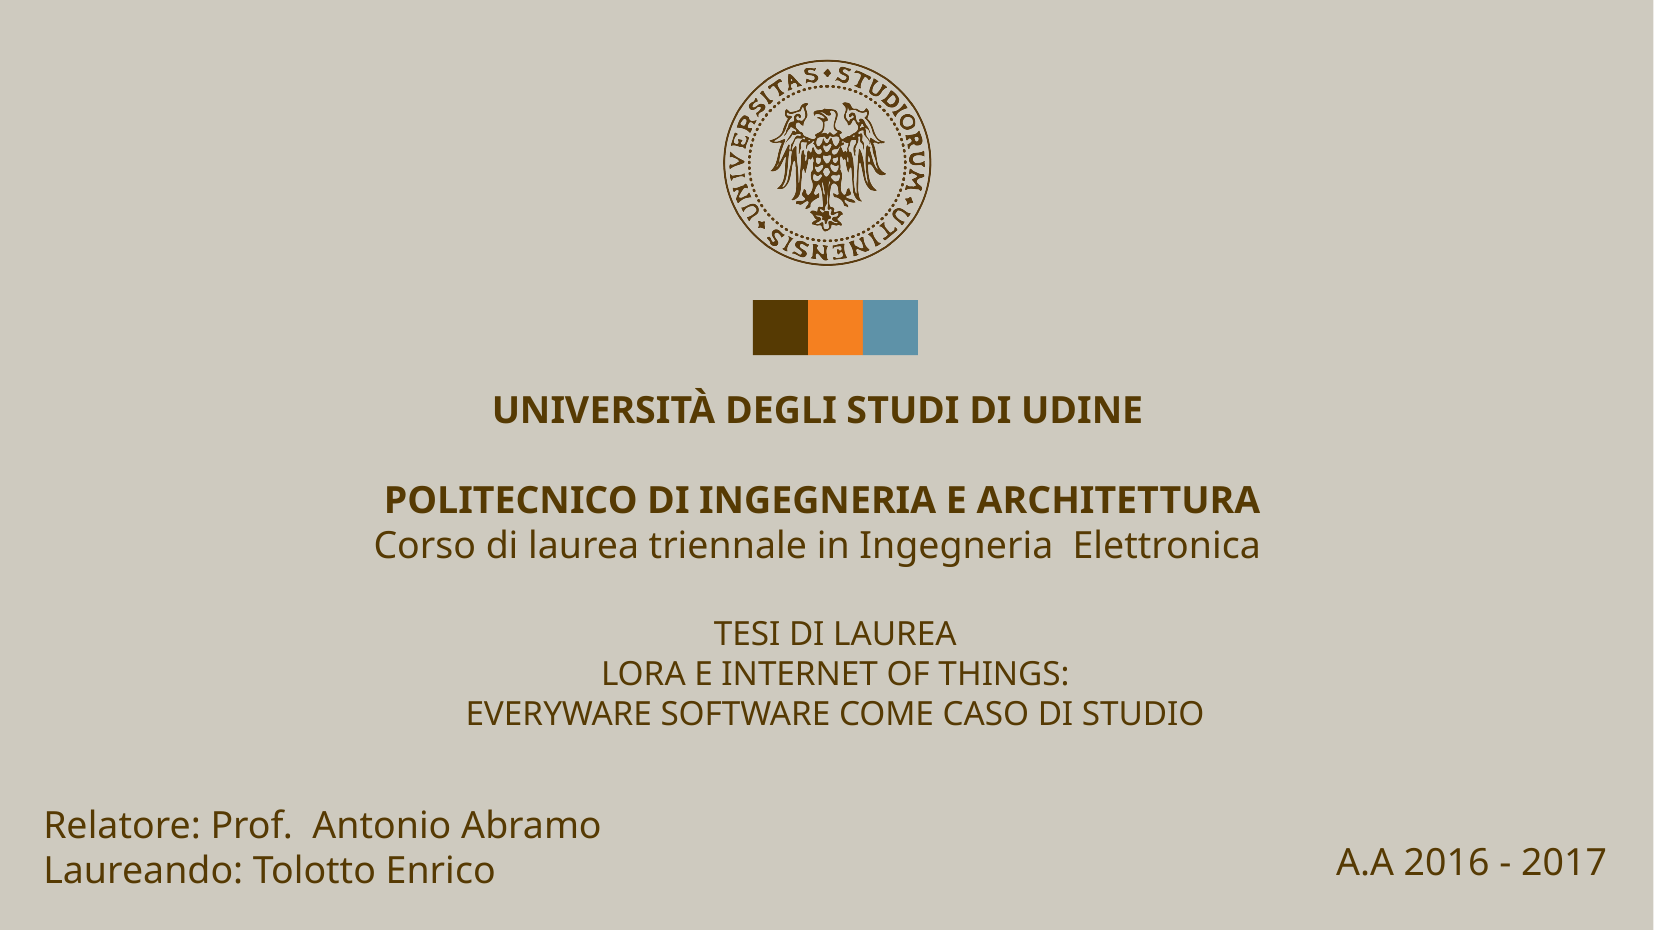

UNIVERSITÀ DEGLI STUDI DI UDINE
 POLITECNICO DI INGEGNERIA E ARCHITETTURA
Corso di laurea triennale in Ingegneria Elettronica
TESI DI LAUREA
LORA E INTERNET OF THINGS:
EVERYWARE SOFTWARE COME CASO DI STUDIO
Relatore: Prof. Antonio Abramo
Laureando: Tolotto Enrico
A.A 2016 - 2017